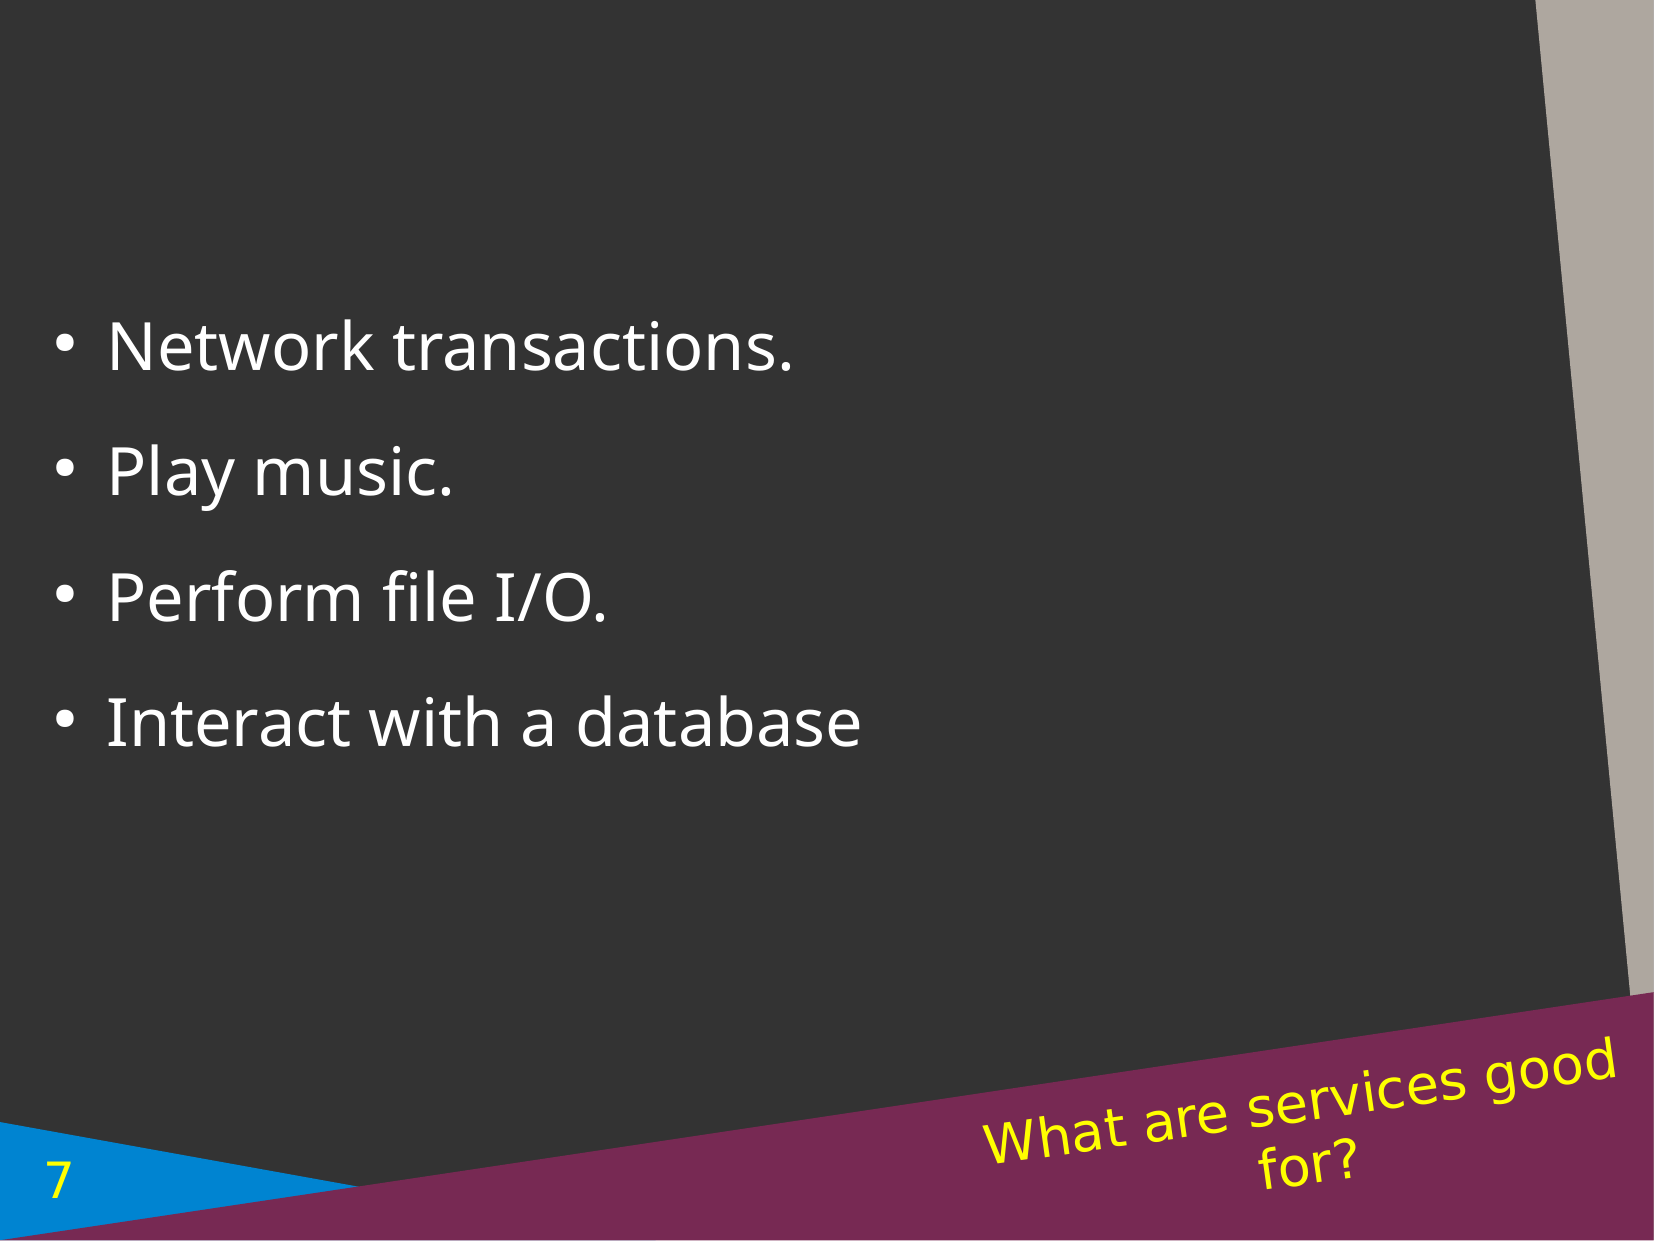

Network transactions.
Play music.
Perform file I/O.
Interact with a database
# What are services good for?
7